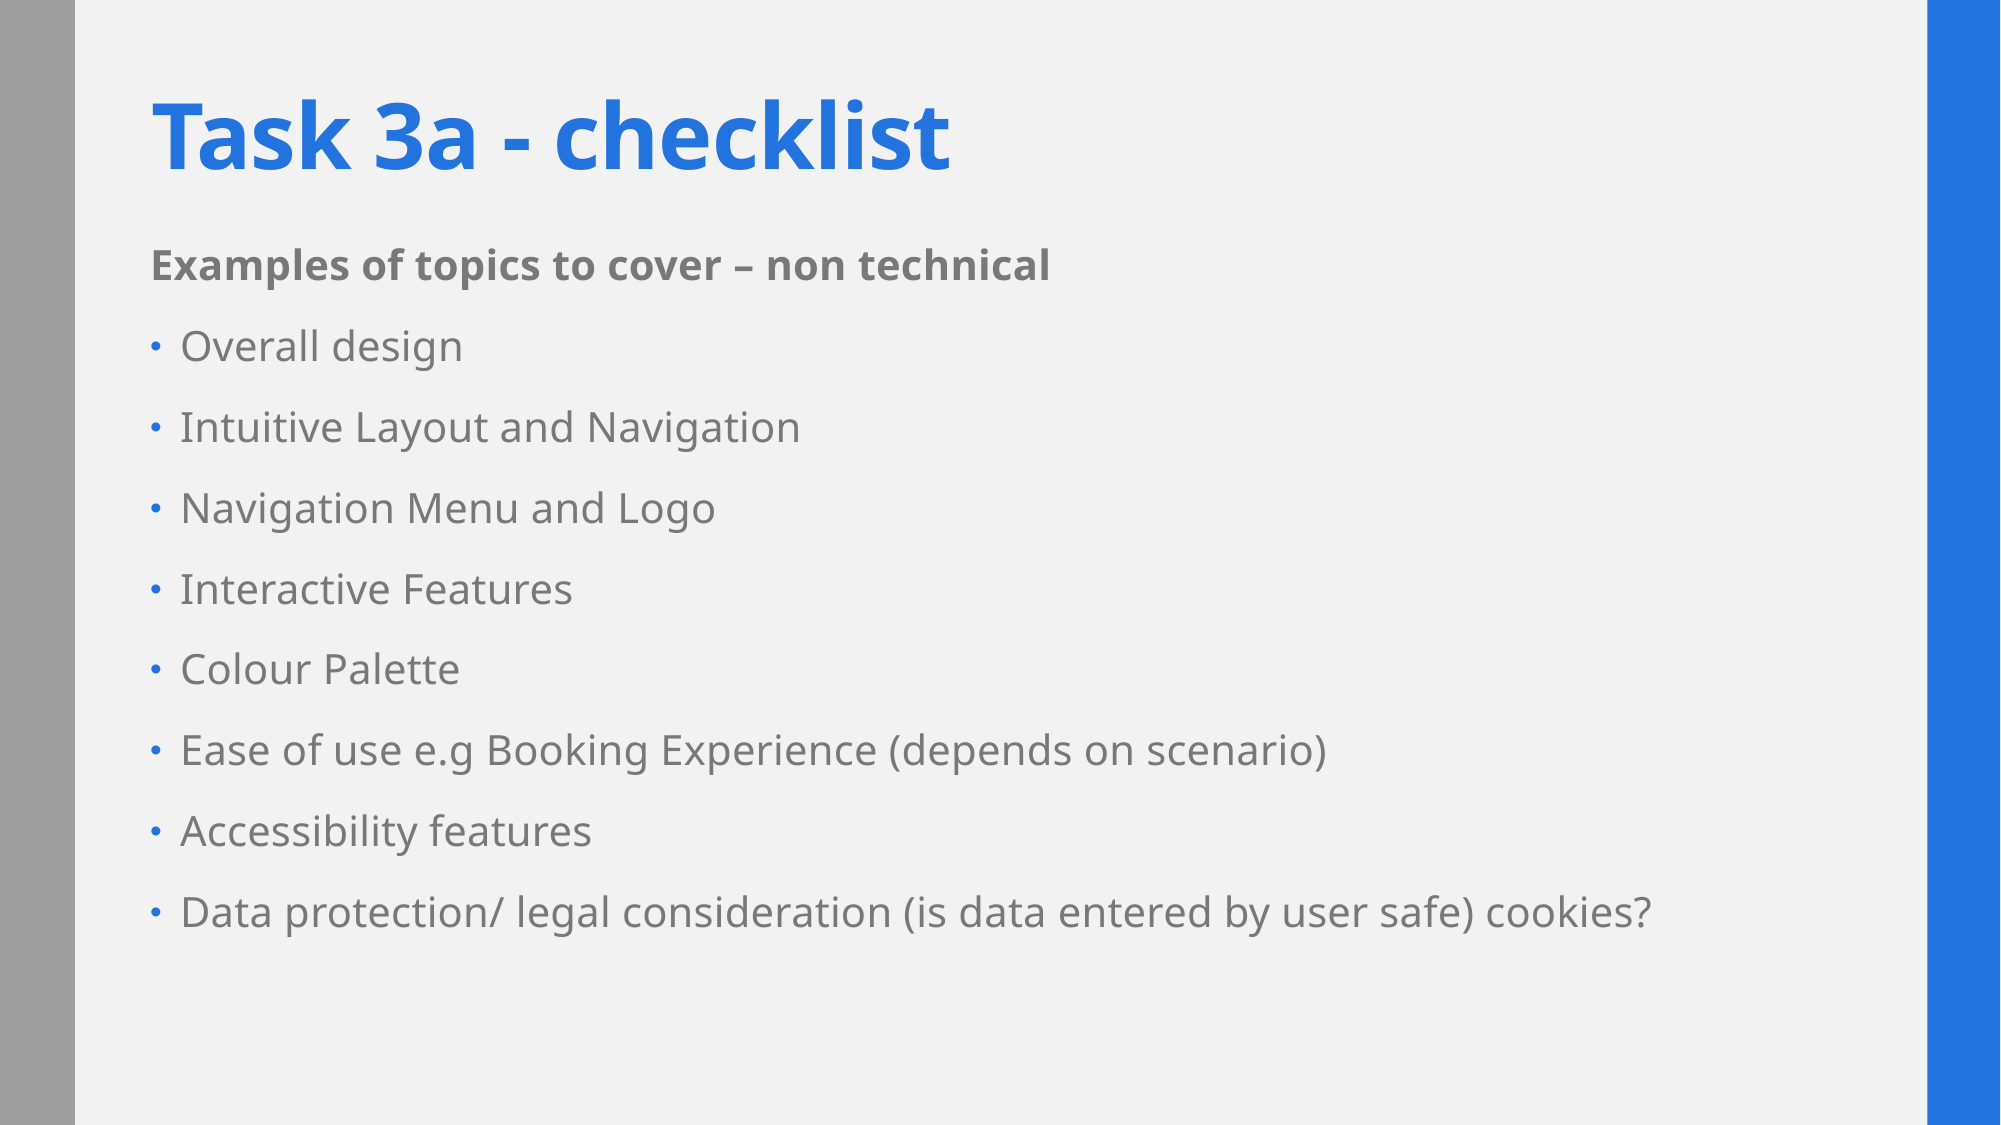

Task 3a - checklist
# Examples of topics to cover – non technical
Overall design
Intuitive Layout and Navigation
Navigation Menu and Logo
Interactive Features
Colour Palette
Ease of use e.g Booking Experience (depends on scenario)
Accessibility features
Data protection/ legal consideration (is data entered by user safe) cookies?